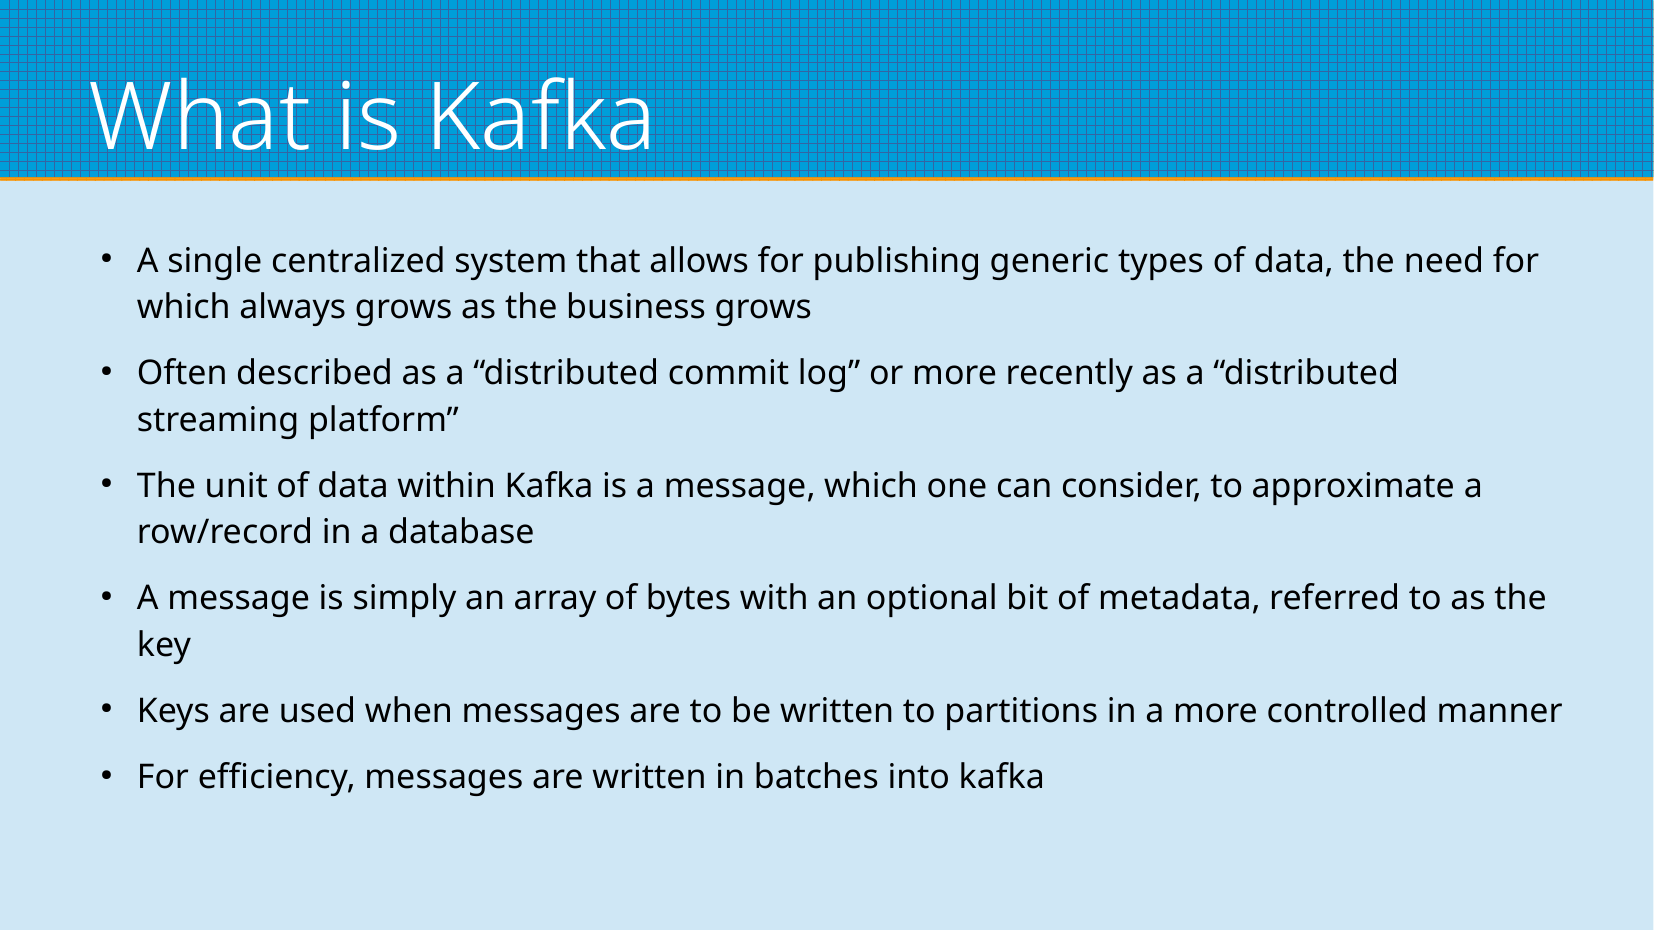

# What is Kafka
A single centralized system that allows for publishing generic types of data, the need for which always grows as the business grows
Often described as a “distributed commit log” or more recently as a “distributed streaming platform”
The unit of data within Kafka is a message, which one can consider, to approximate a row/record in a database
A message is simply an array of bytes with an optional bit of metadata, referred to as the key
Keys are used when messages are to be written to partitions in a more controlled manner
For efficiency, messages are written in batches into kafka